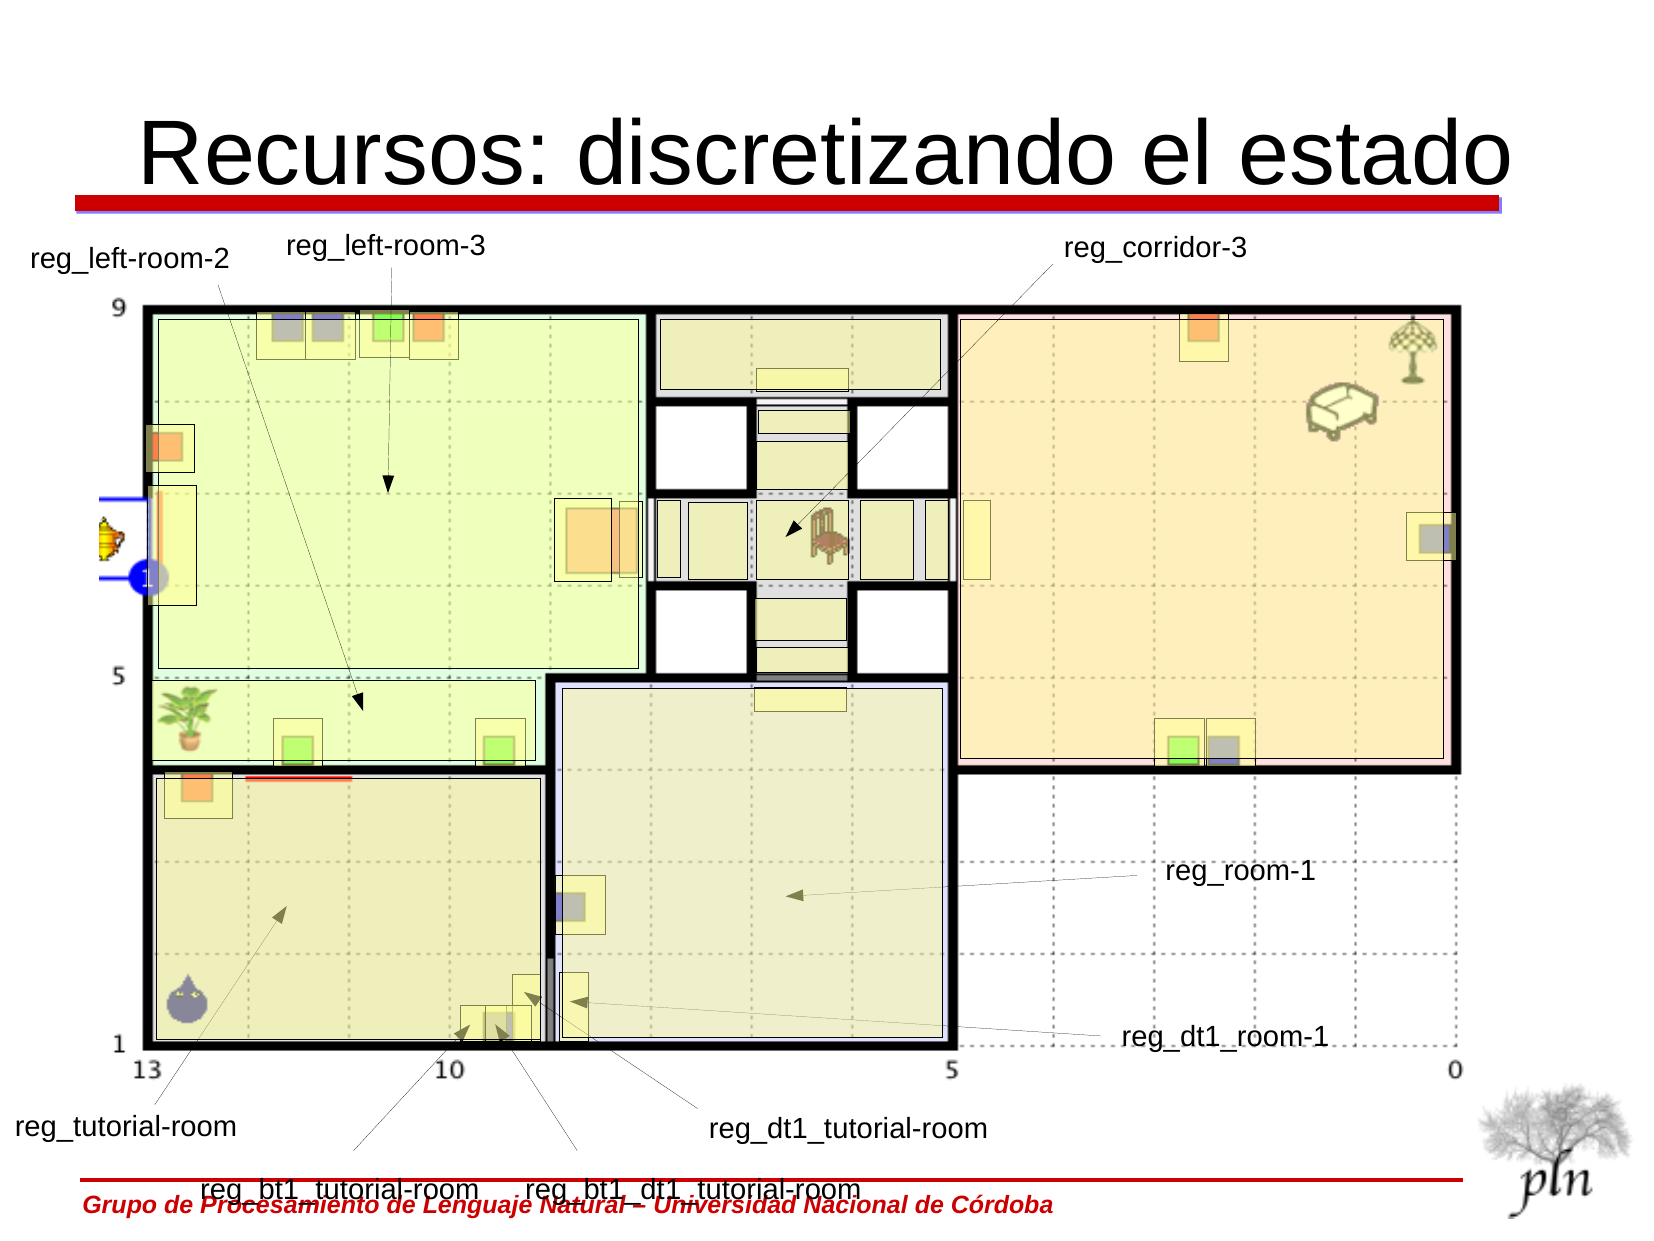

# Recursos: discretizando el estado
reg_left-room-3
reg_corridor-3
reg_left-room-2
reg_room-1
reg_dt1_room-1
reg_tutorial-room
reg_dt1_tutorial-room
reg_bt1_tutorial-room
reg_bt1_dt1_tutorial-room